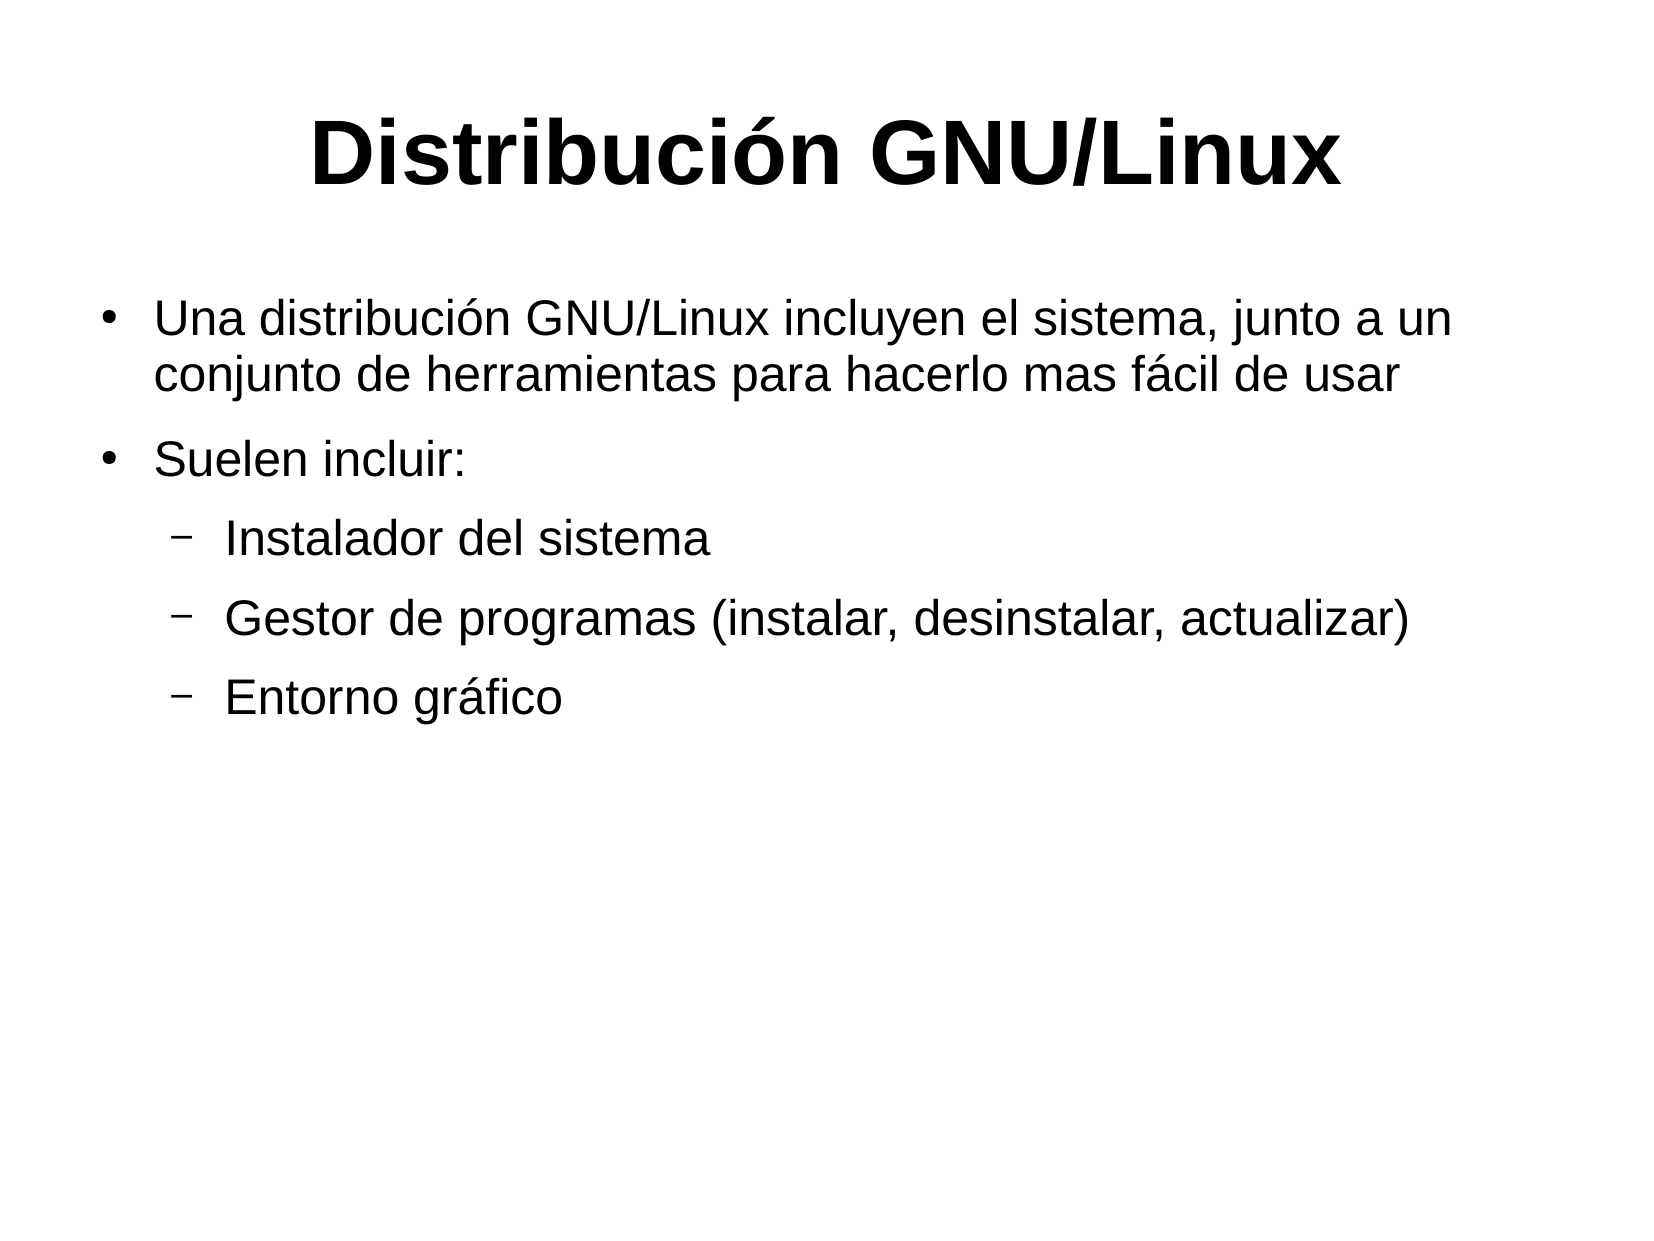

# Distribución GNU/Linux
Una distribución GNU/Linux incluyen el sistema, junto a un conjunto de herramientas para hacerlo mas fácil de usar
Suelen incluir:
Instalador del sistema
Gestor de programas (instalar, desinstalar, actualizar)
Entorno gráfico